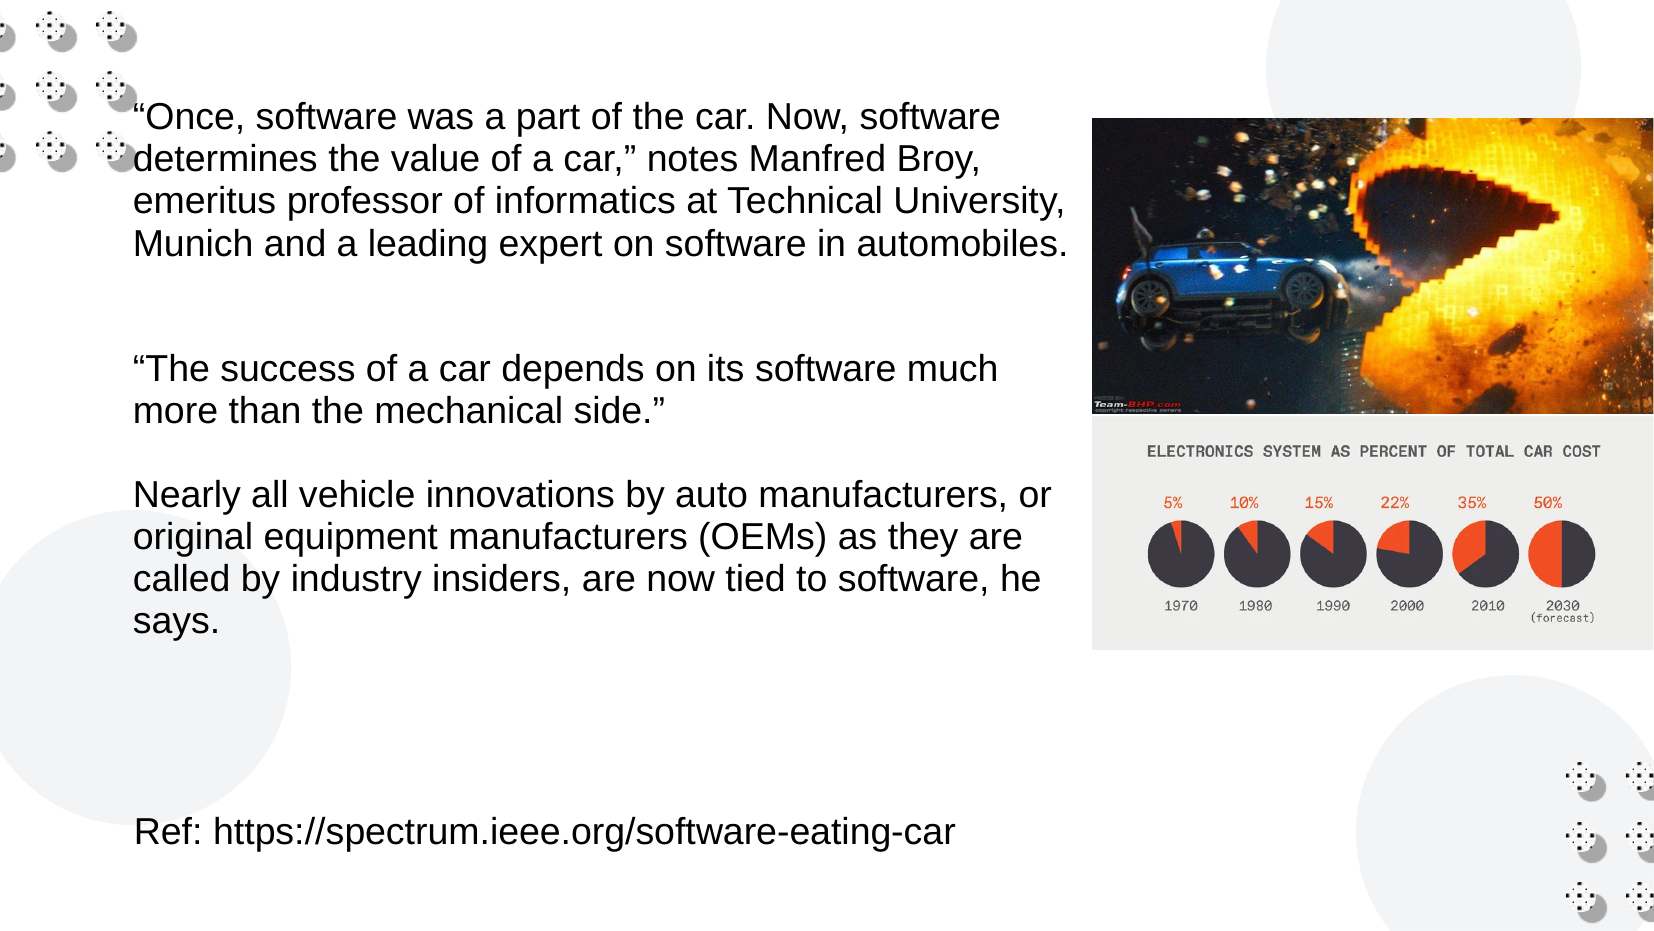

“Once, software was a part of the car. Now, software determines the value of a car,” notes Manfred Broy, emeritus professor of informatics at Technical University, Munich and a leading expert on software in automobiles.
“The success of a car depends on its software much more than the mechanical side.”
Nearly all vehicle innovations by auto manufacturers, or original equipment manufacturers (OEMs) as they are called by industry insiders, are now tied to software, he says.
Ref: https://spectrum.ieee.org/software-eating-car